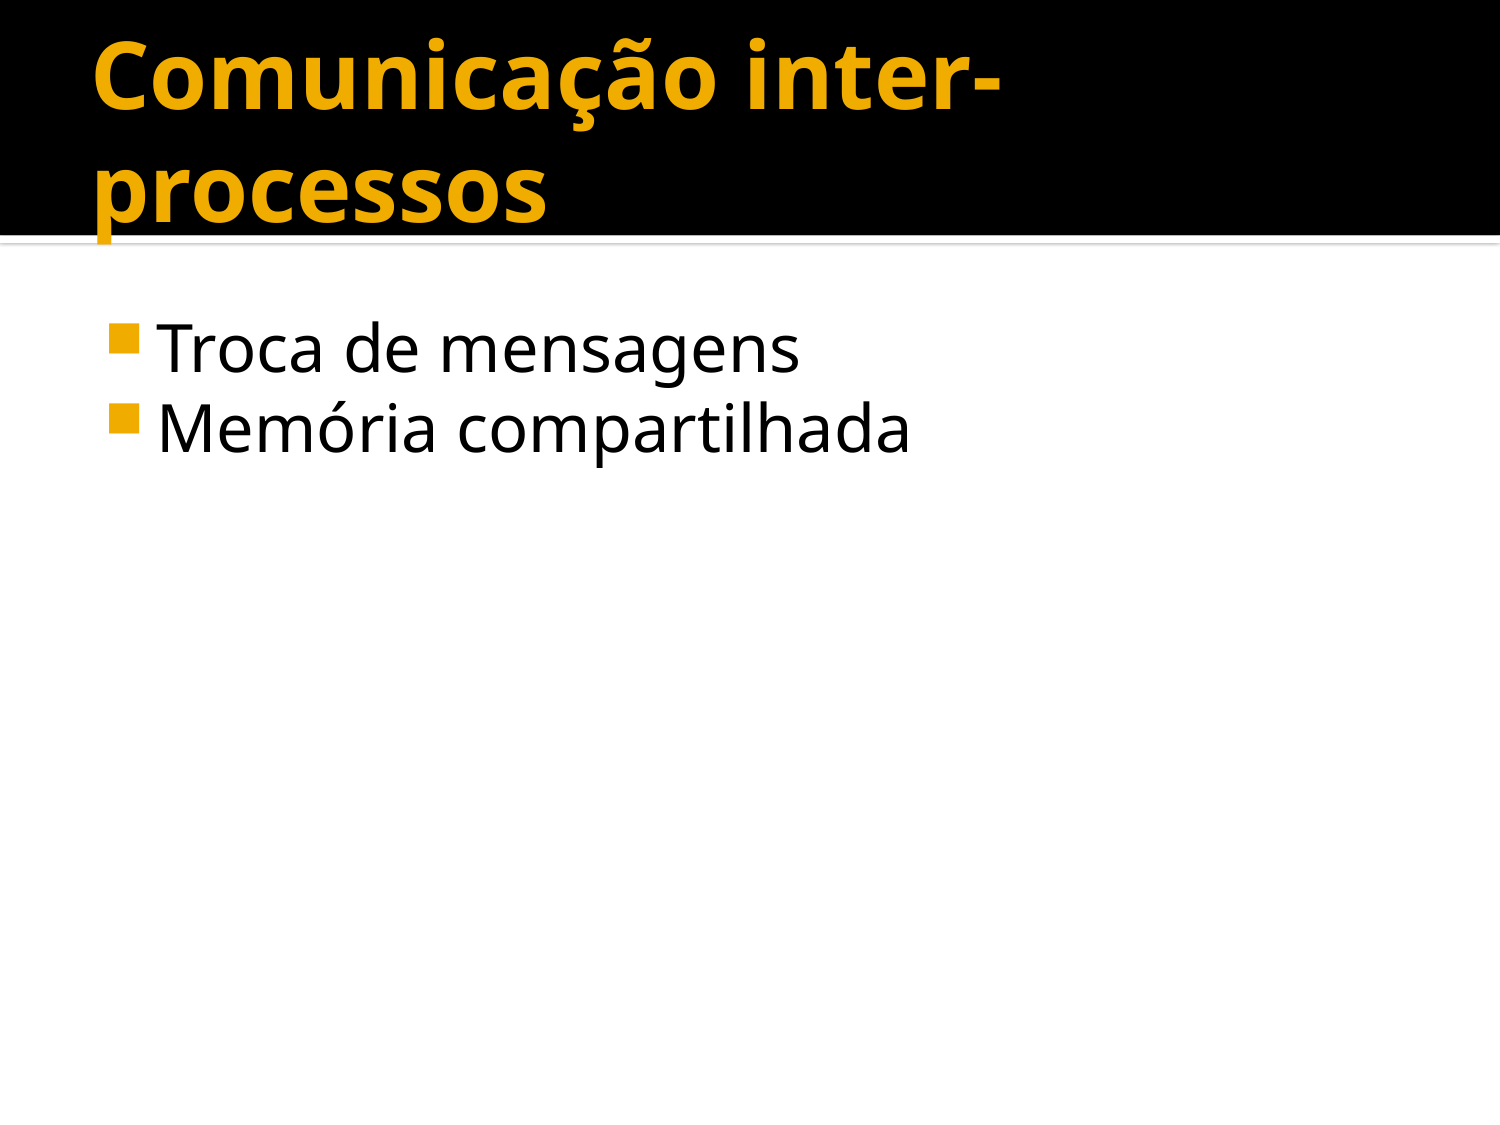

# Comunicação inter-processos
Troca de mensagens
Memória compartilhada